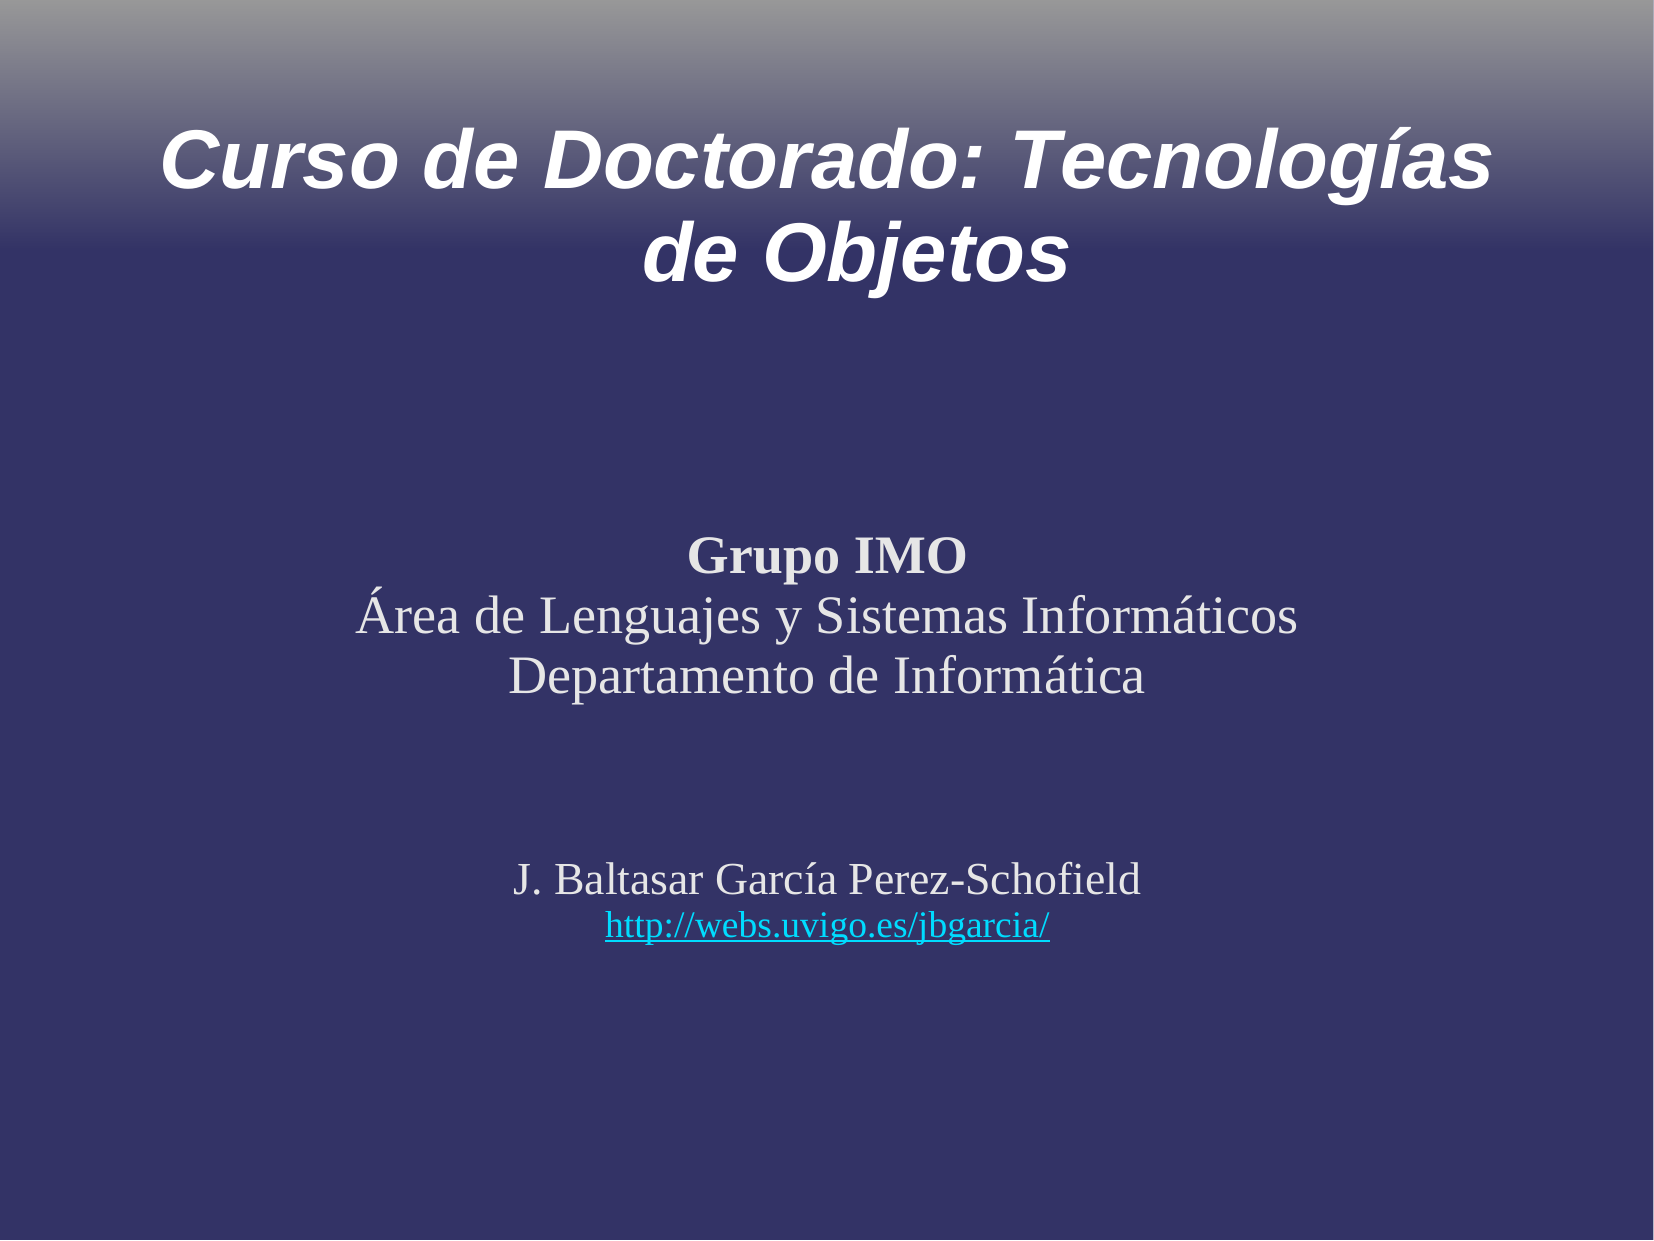

# Curso de Doctorado: Tecnologías de Objetos
Grupo IMO
Área de Lenguajes y Sistemas Informáticos
Departamento de Informática
J. Baltasar García Perez-Schofield
http://webs.uvigo.es/jbgarcia/